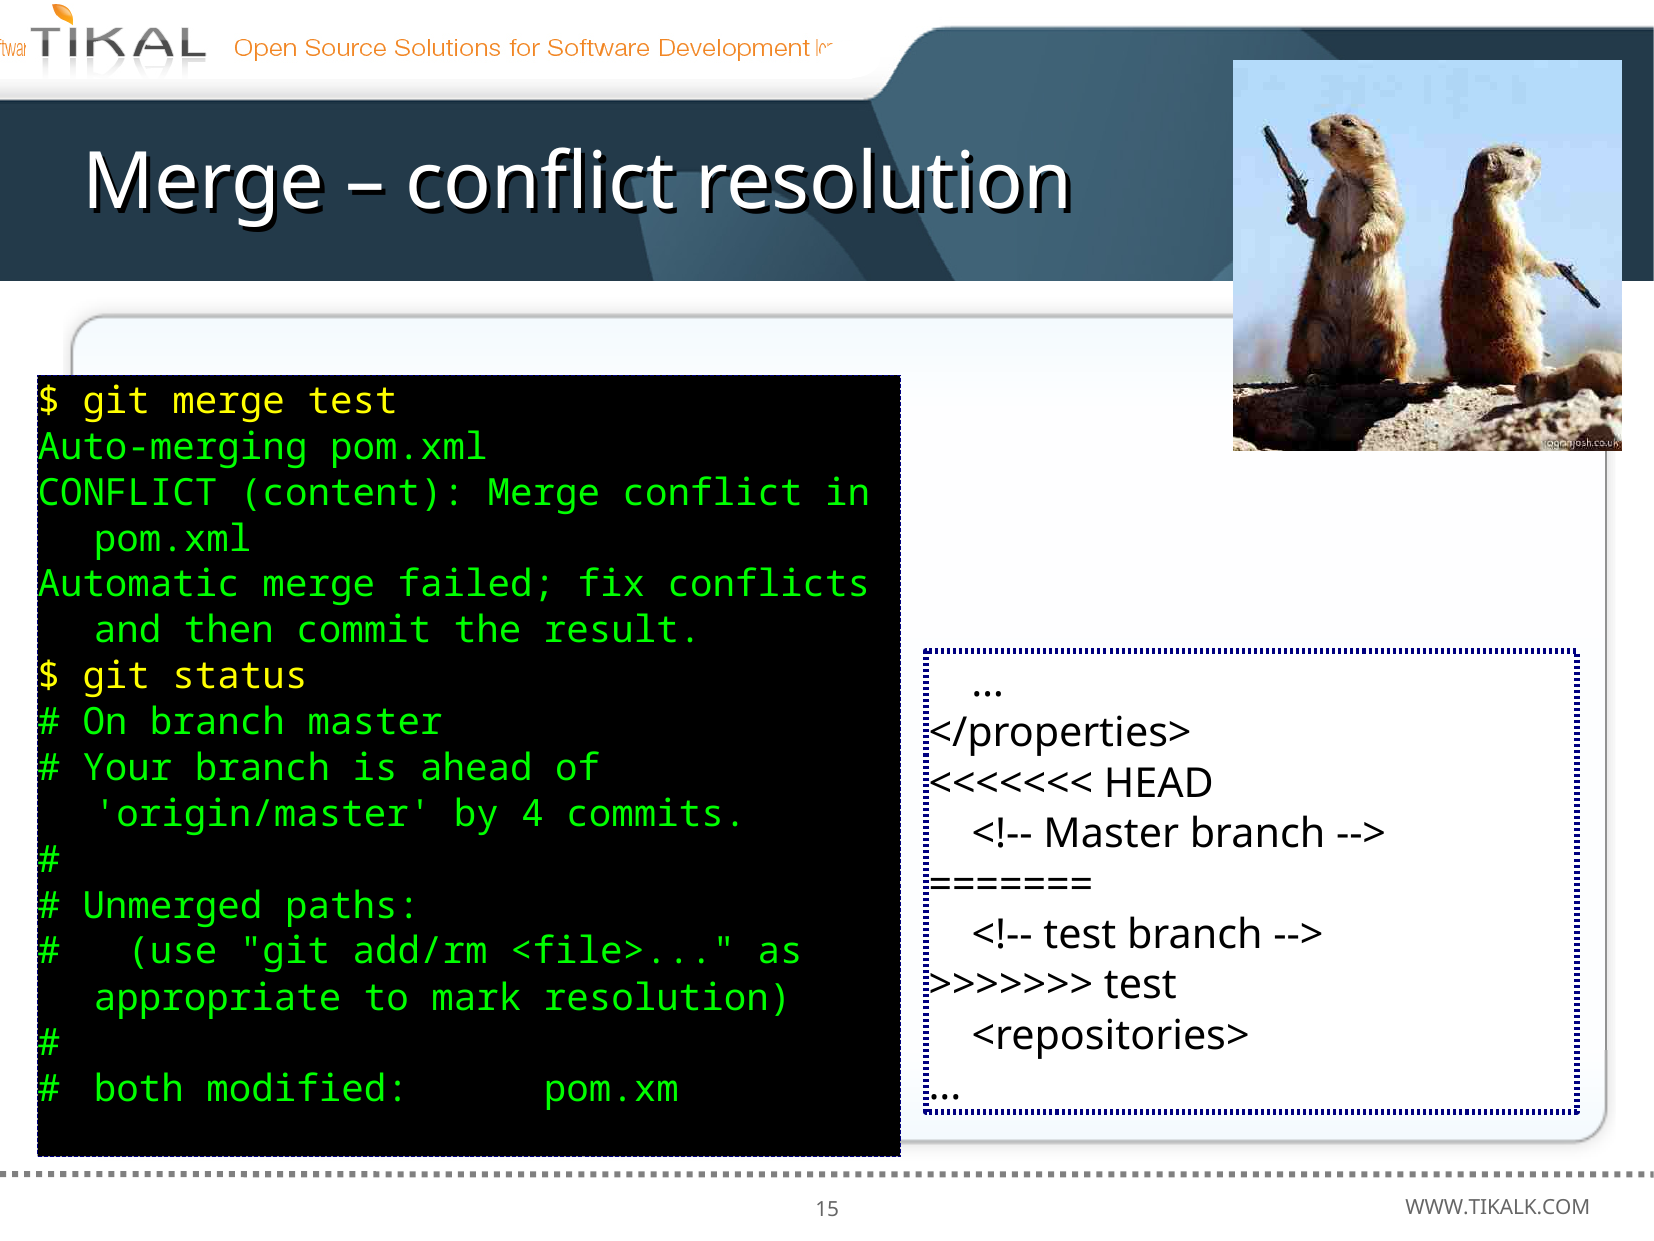

# Merge – conflict resolution
$ git merge test
Auto-merging pom.xml
CONFLICT (content): Merge conflict in pom.xml
Automatic merge failed; fix conflicts and then commit the result.
$ git status
# On branch master
# Your branch is ahead of 'origin/master' by 4 commits.
#
# Unmerged paths:
# (use "git add/rm <file>..." as appropriate to mark resolution)
#
#	both modified: pom.xm
 …
</properties>
<<<<<<< HEAD
 <!-- Master branch -->
=======
 <!-- test branch -->
>>>>>>> test
 <repositories>
...